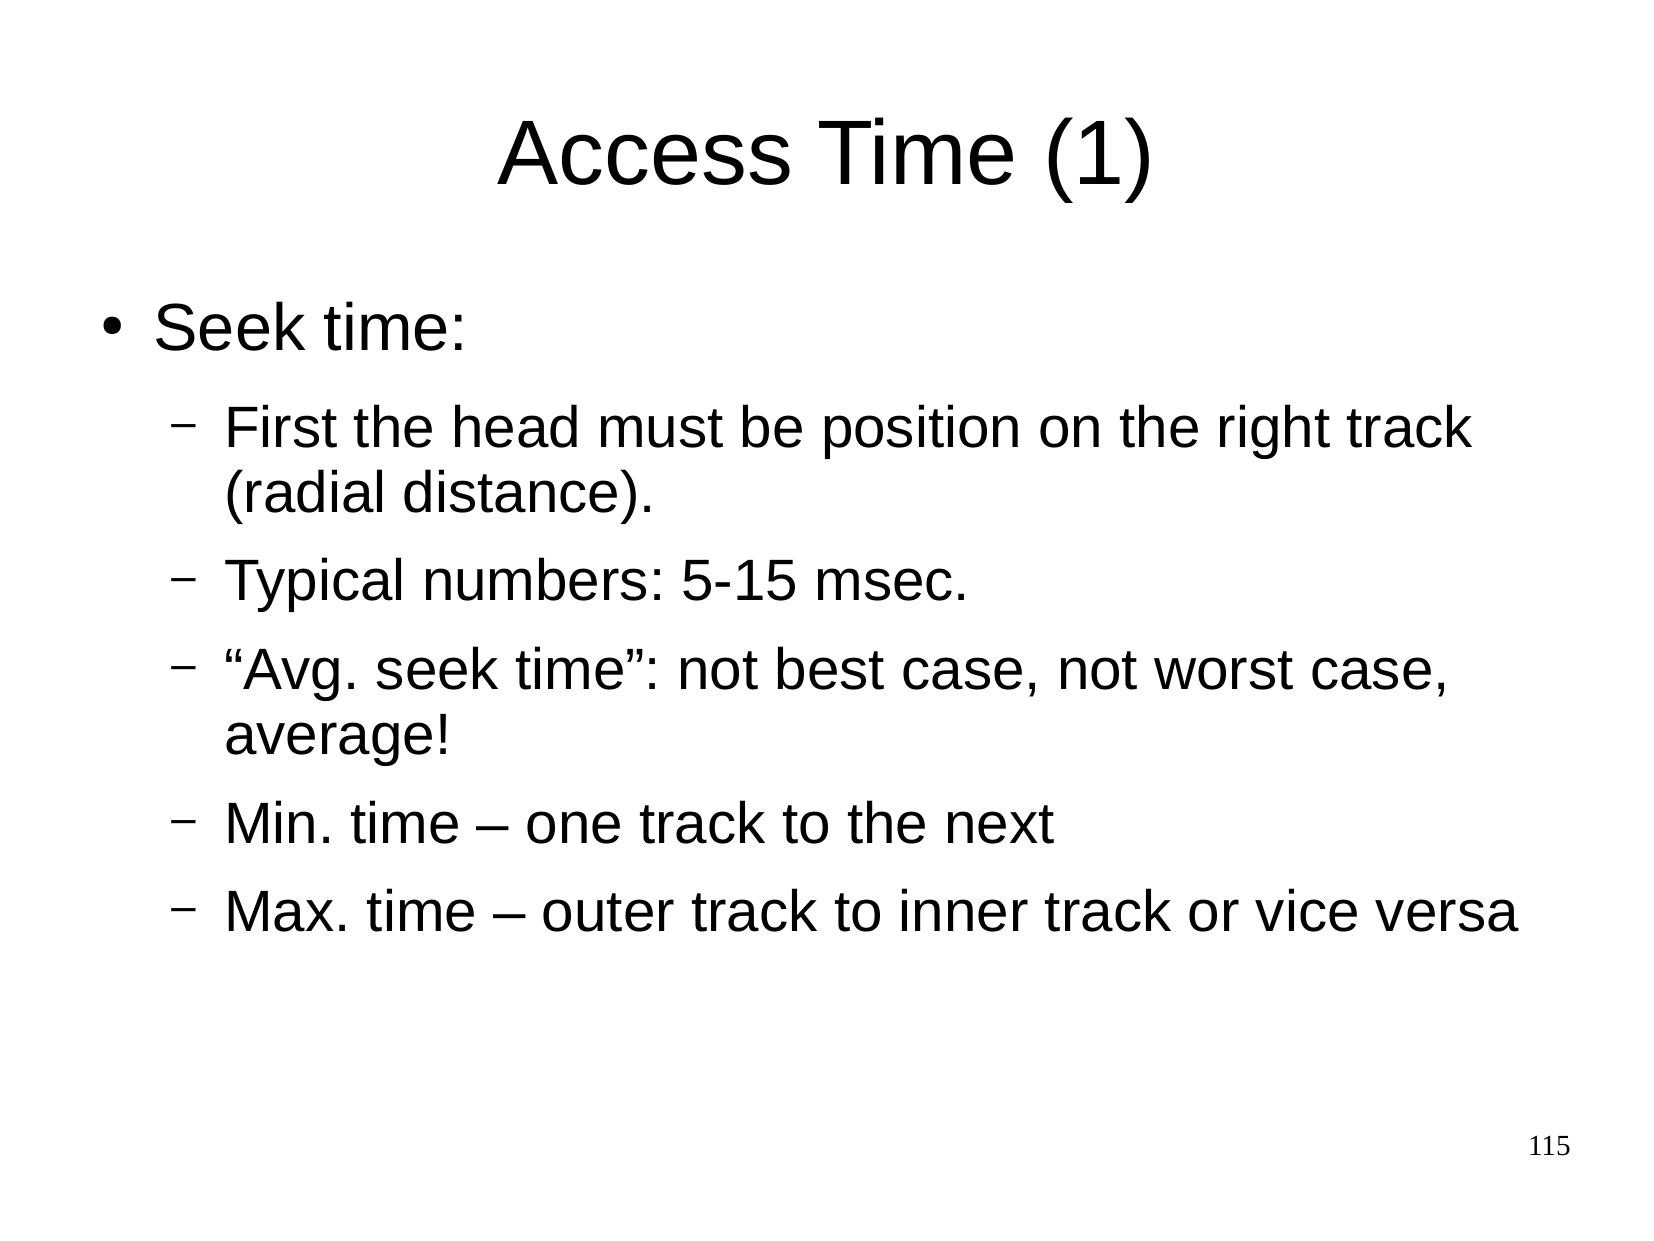

# Access Time (1)
Seek time:
First the head must be position on the right track (radial distance).
Typical numbers: 5-15 msec.
“Avg. seek time”: not best case, not worst case, average!
Min. time – one track to the next
Max. time – outer track to inner track or vice versa
115